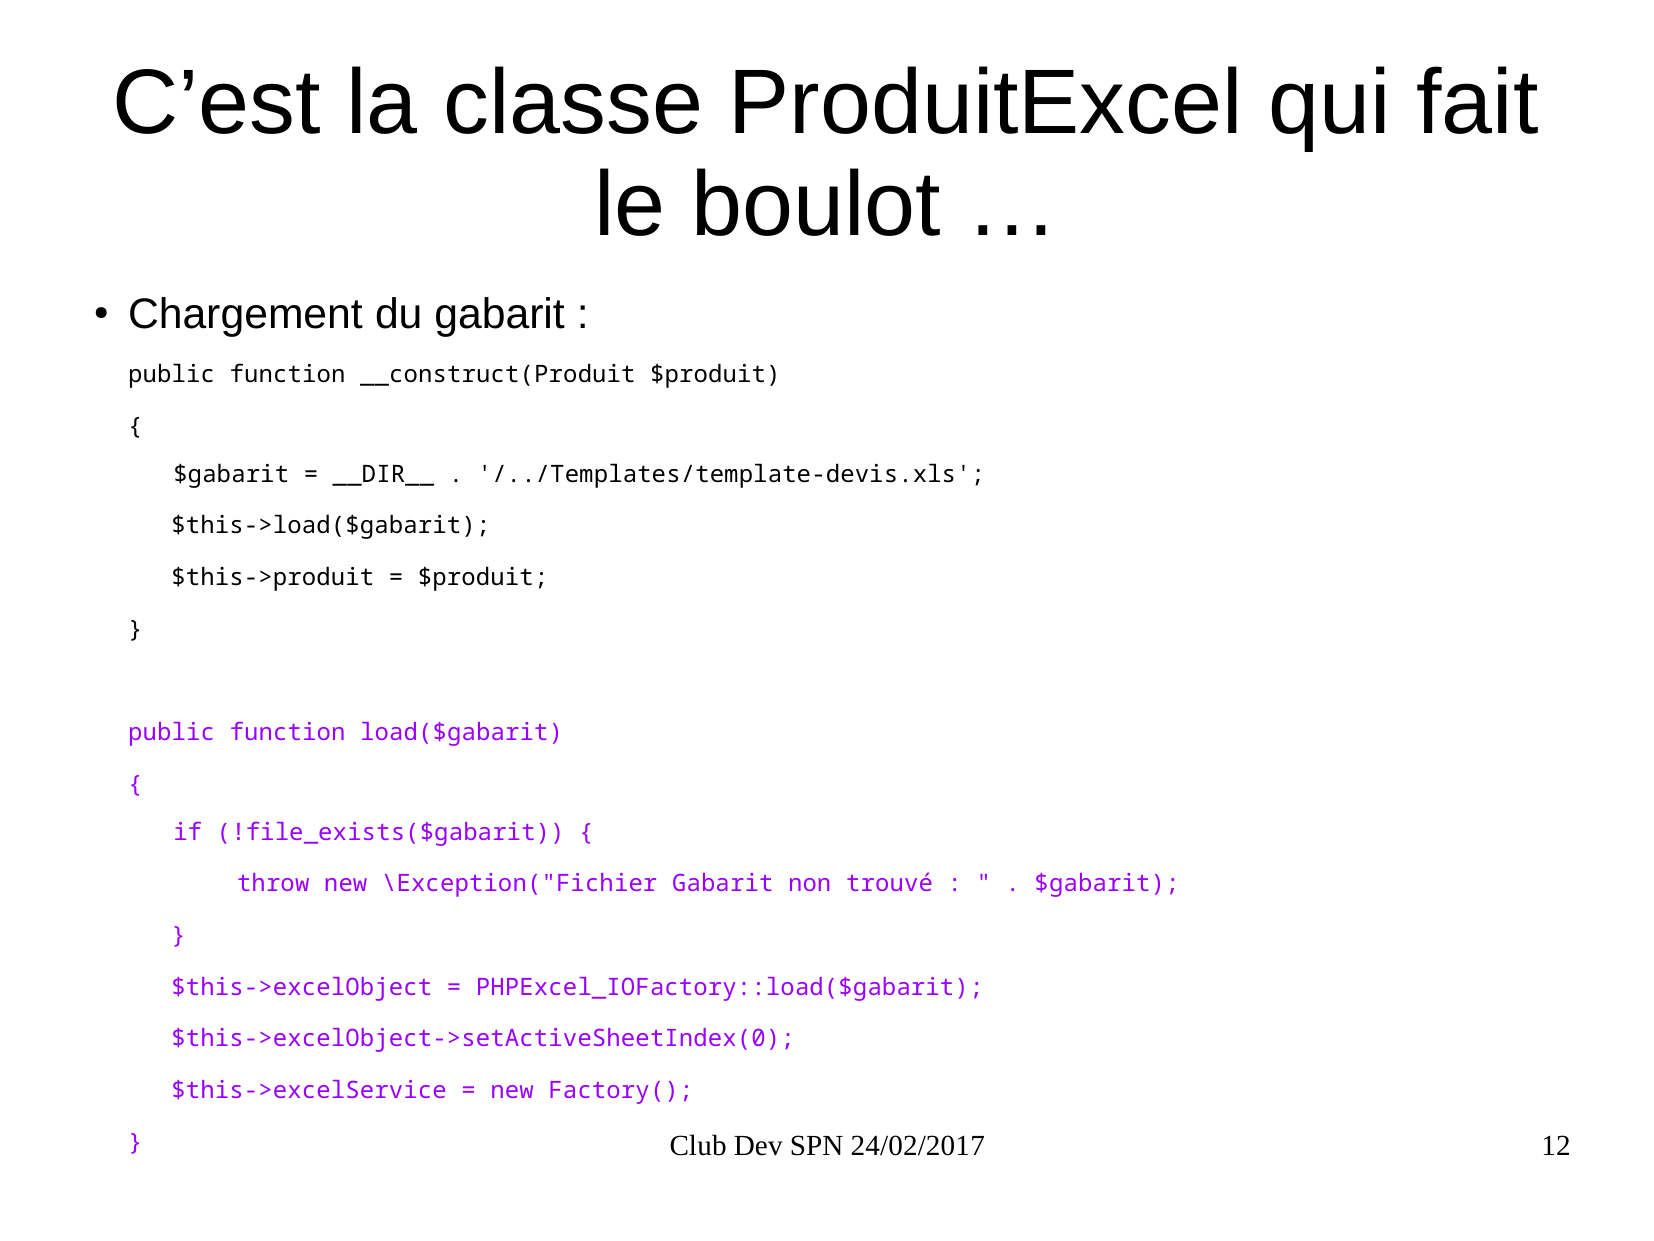

# C’est la classe ProduitExcel qui fait le boulot …
Chargement du gabarit :
public function __construct(Produit $produit)
{
$gabarit = __DIR__ . '/../Templates/template-devis.xls';
 $this->load($gabarit);
 $this->produit = $produit;
}
public function load($gabarit)
{
if (!file_exists($gabarit)) {
 		 throw new \Exception("Fichier Gabarit non trouvé : " . $gabarit);
 }
 $this->excelObject = PHPExcel_IOFactory::load($gabarit);
 $this->excelObject->setActiveSheetIndex(0);
 $this->excelService = new Factory();
}
Club Dev SPN 24/02/2017
12